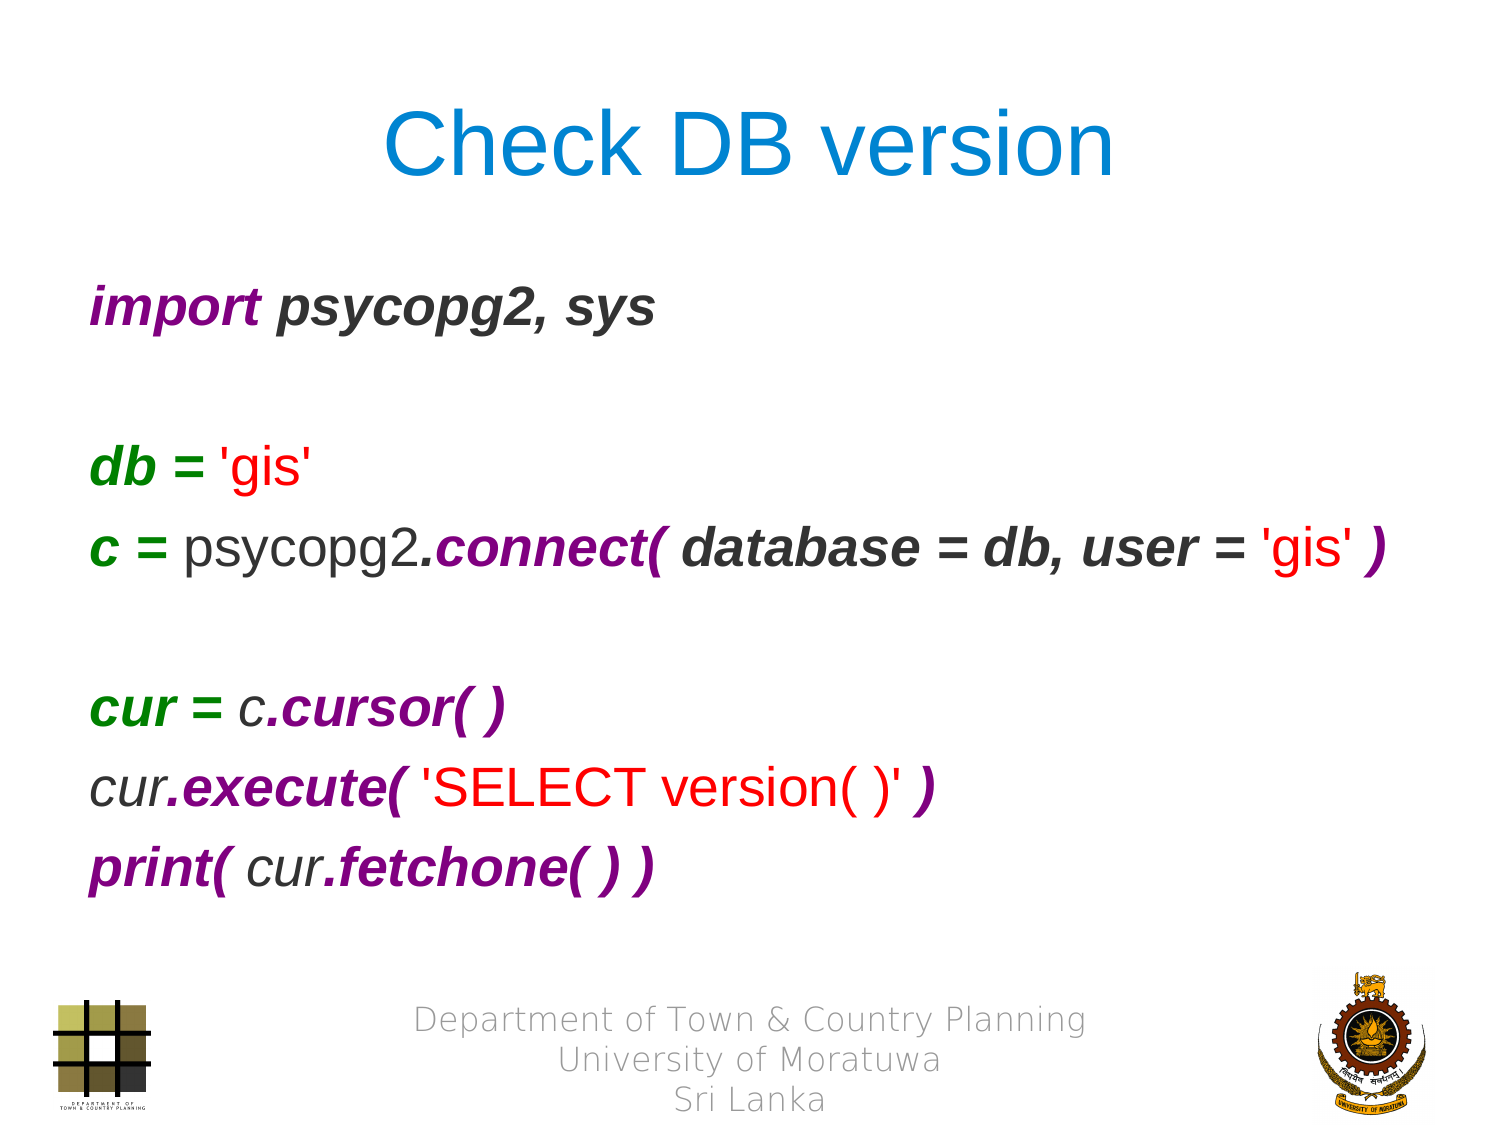

# Check DB version
import psycopg2, sys
db = 'gis'
c = psycopg2.connect( database = db, user = 'gis' )
cur = c.cursor( )
cur.execute( 'SELECT version( )' )
print( cur.fetchone( ) )